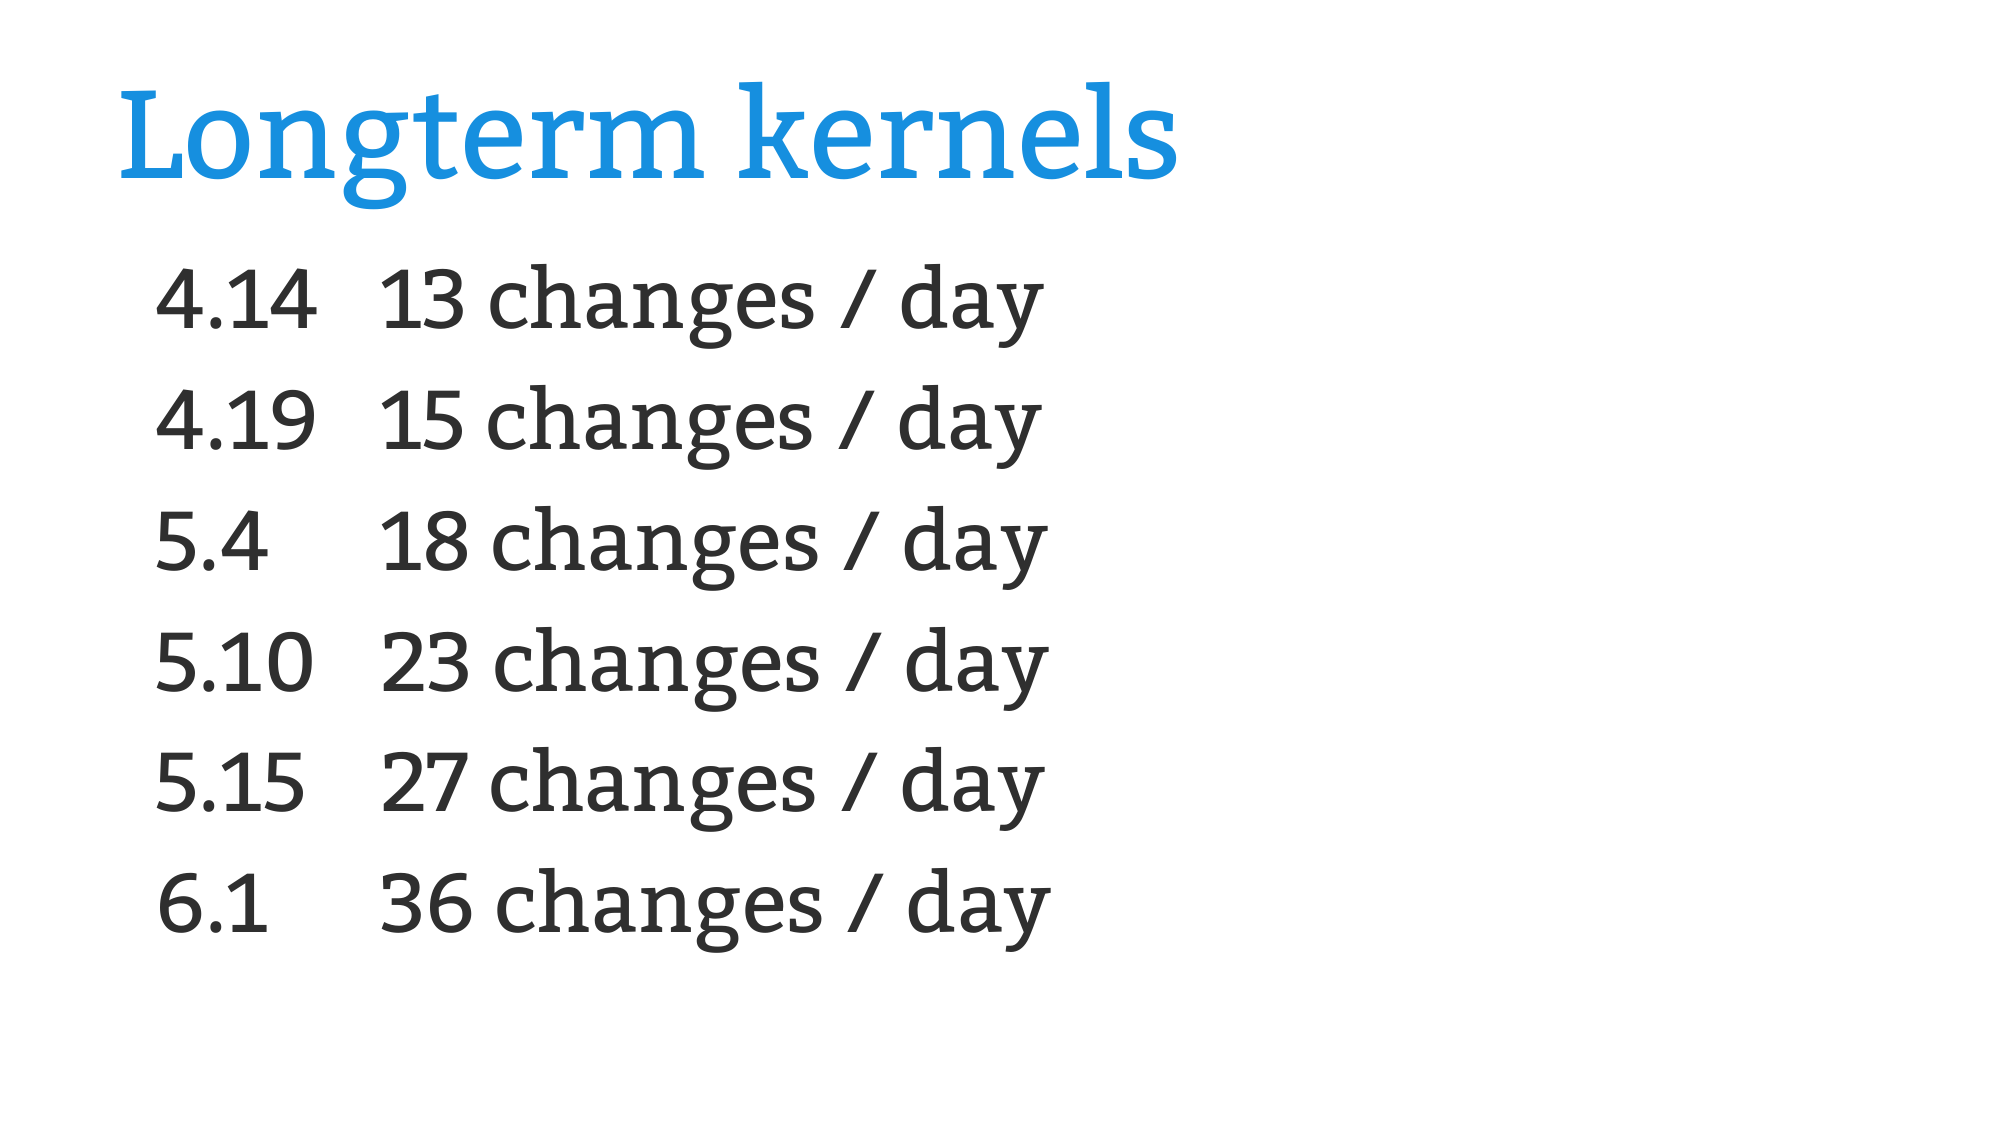

# Longterm kernels
4.14	13 changes / day
4.19	15 changes / day
5.4		18 changes / day
5.10	23 changes / day
5.15	27 changes / day
6.1		36 changes / day